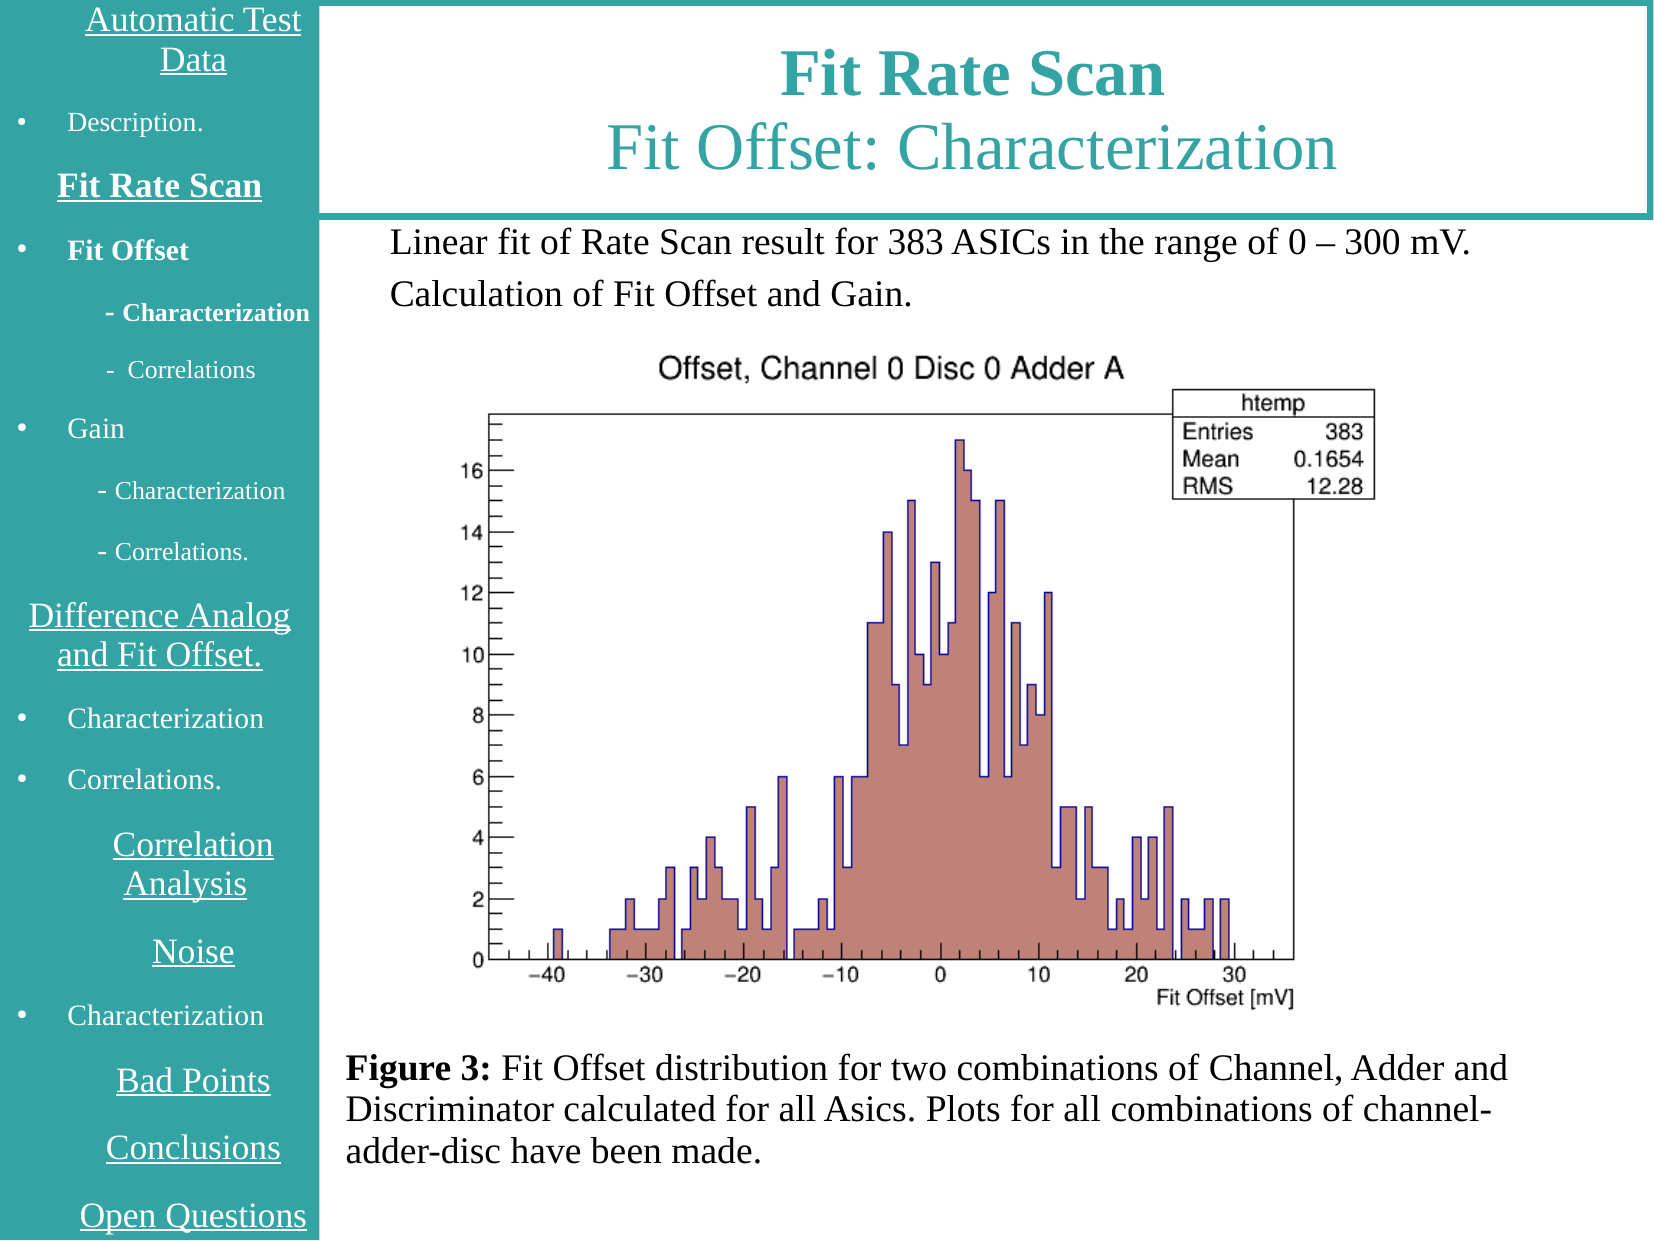

Automatic Test Data
Description.
Fit Rate Scan
Fit Offset
 - Characterization
 - Correlations
Gain
 - Characterization
 - Correlations.
Difference Analog and Fit Offset.
Characterization
Correlations.
Correlation Analysis
Noise
Characterization
Bad Points
Conclusions
Open Questions
# Fit Rate Scan Fit Offset: Characterization
Linear fit of Rate Scan result for 383 ASICs in the range of 0 – 300 mV. Calculation of Fit Offset and Gain.
Figure 3: Fit Offset distribution for two combinations of Channel, Adder and Discriminator calculated for all Asics. Plots for all combinations of channel-adder-disc have been made.